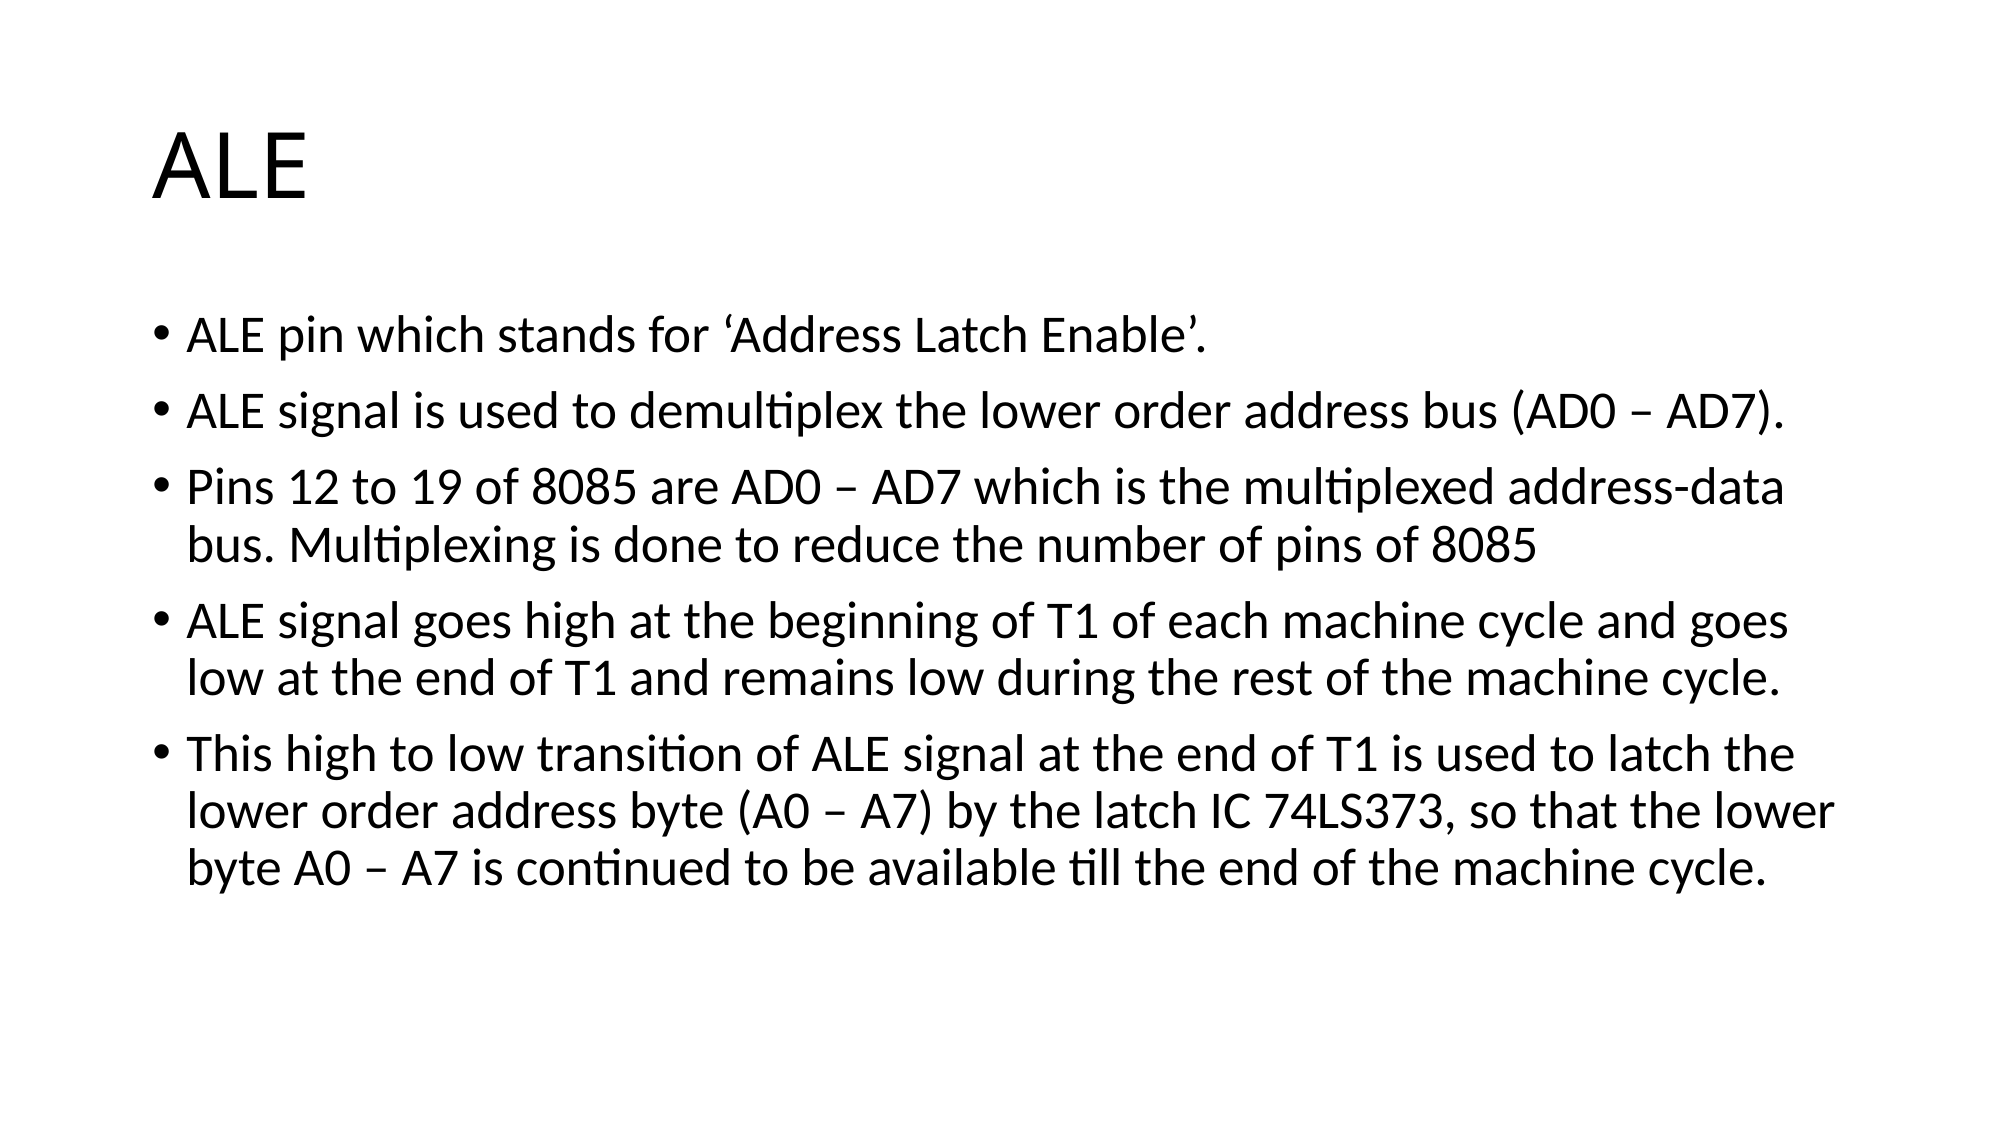

# ALE
ALE pin which stands for ‘Address Latch Enable’.
ALE signal is used to demultiplex the lower order address bus (AD0 – AD7).
Pins 12 to 19 of 8085 are AD0 – AD7 which is the multiplexed address-data bus. Multiplexing is done to reduce the number of pins of 8085
ALE signal goes high at the beginning of T1 of each machine cycle and goes low at the end of T1 and remains low during the rest of the machine cycle.
This high to low transition of ALE signal at the end of T1 is used to latch the lower order address byte (A0 – A7) by the latch IC 74LS373, so that the lower byte A0 – A7 is continued to be available till the end of the machine cycle.